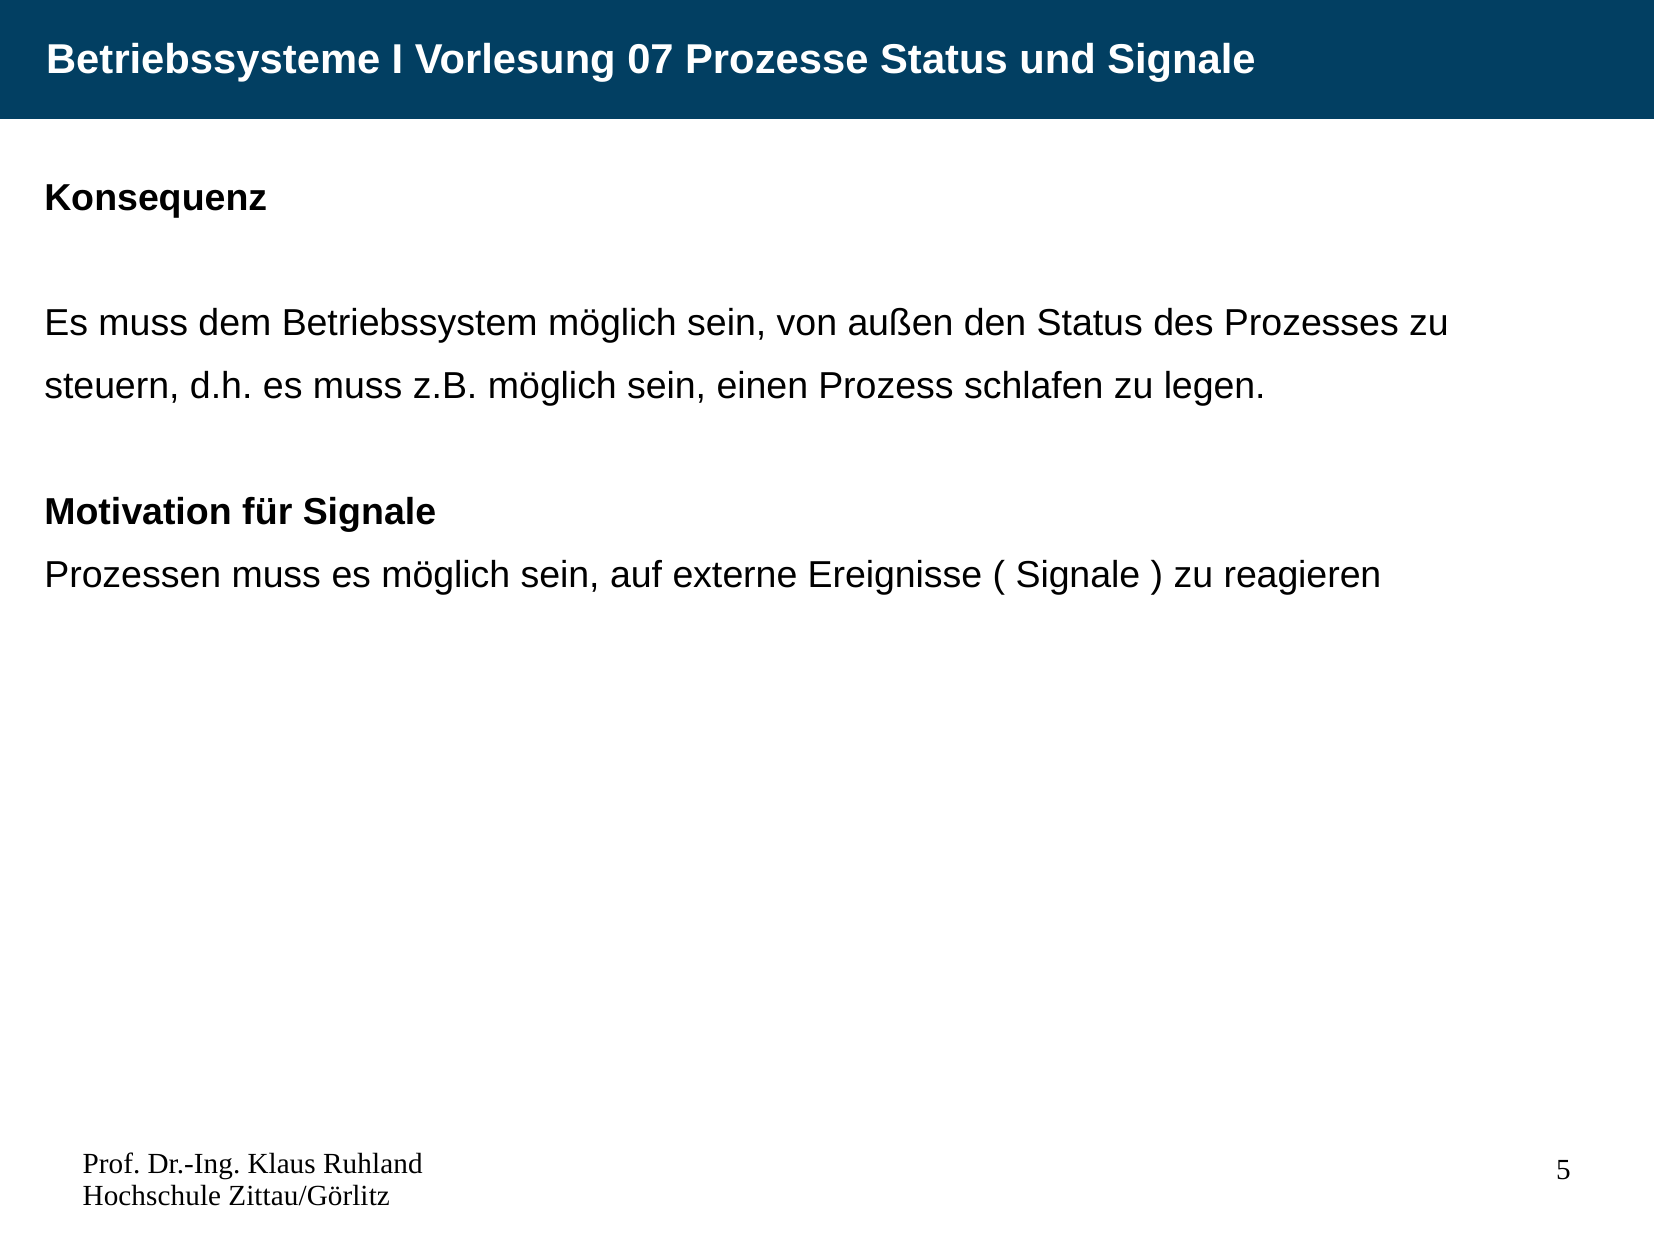

Konsequenz
Es muss dem Betriebssystem möglich sein, von außen den Status des Prozesses zu steuern, d.h. es muss z.B. möglich sein, einen Prozess schlafen zu legen.
Motivation für Signale
Prozessen muss es möglich sein, auf externe Ereignisse ( Signale ) zu reagieren
5